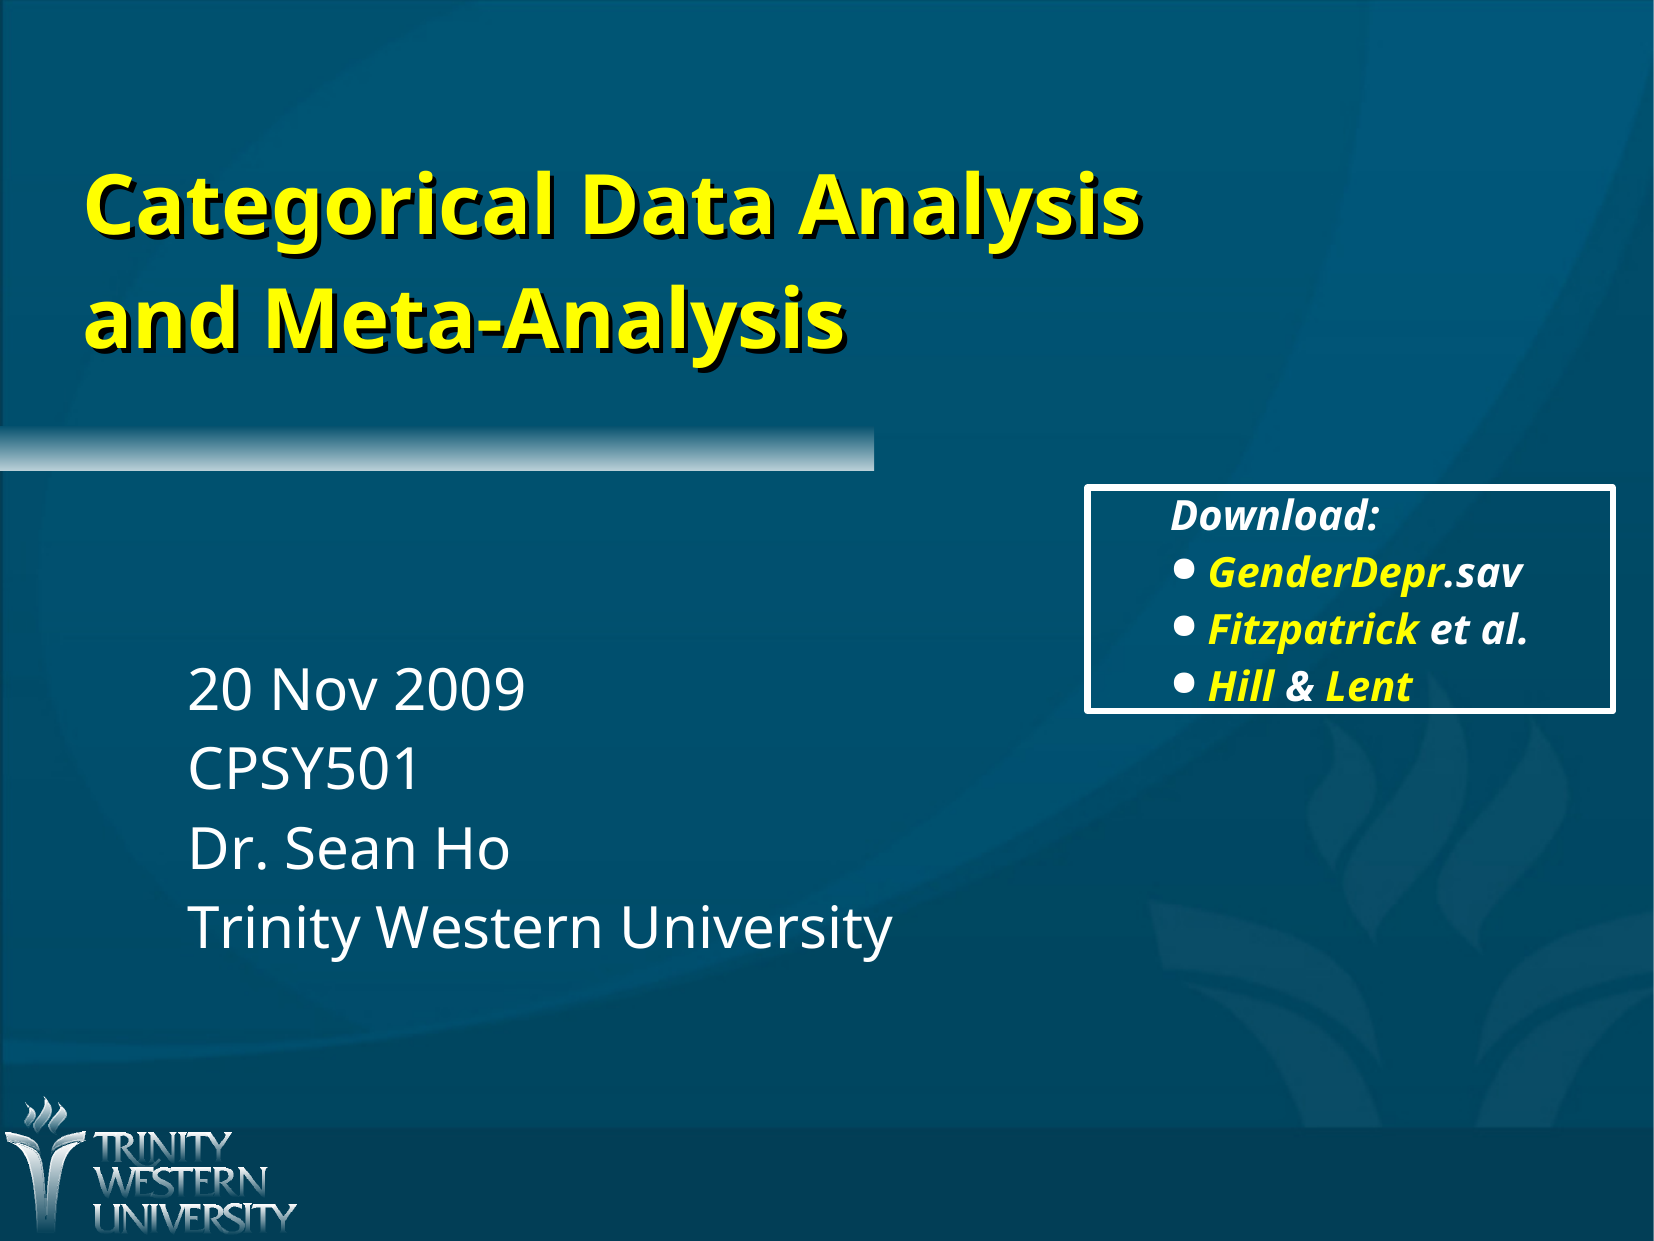

# Categorical Data Analysis and Meta-Analysis
Download:
GenderDepr.sav
Fitzpatrick et al.
Hill & Lent
20 Nov 2009
CPSY501
Dr. Sean Ho
Trinity Western University